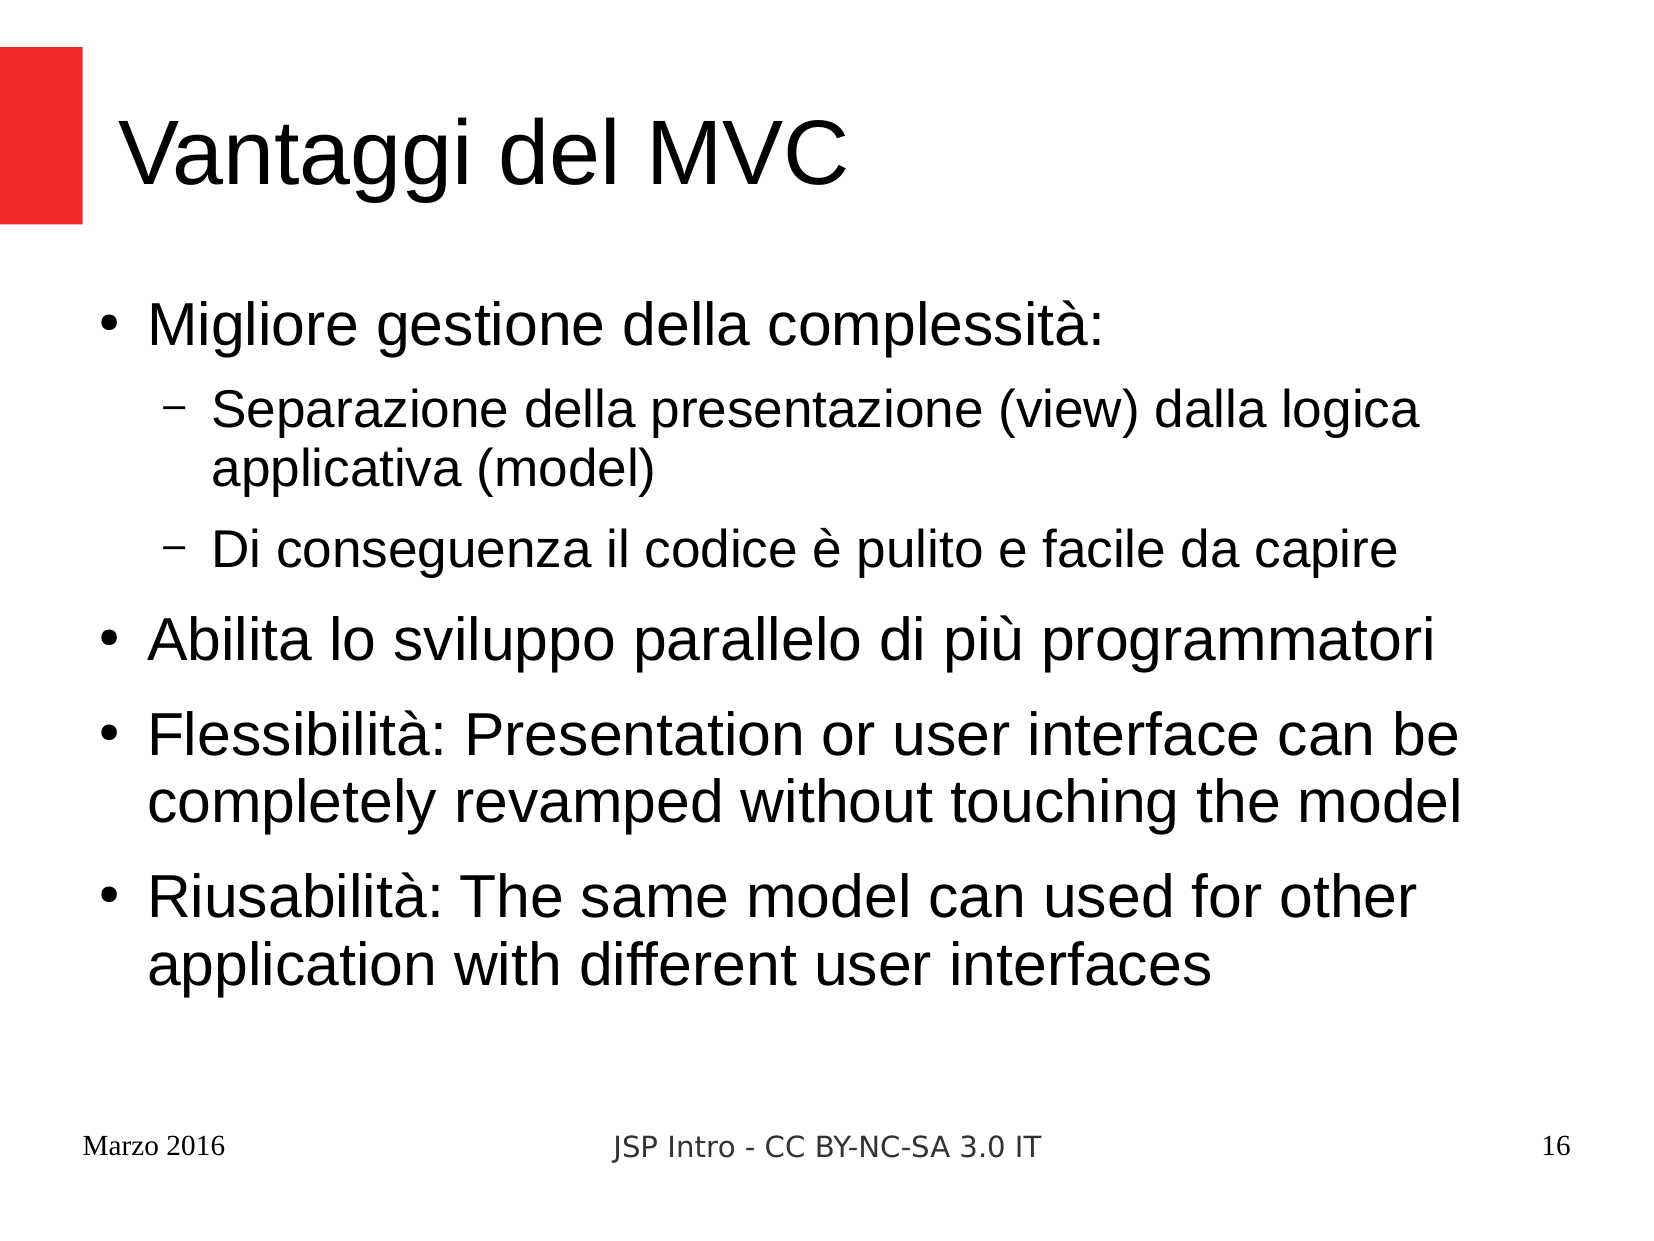

# Vantaggi del MVC
Migliore gestione della complessità:
Separazione della presentazione (view) dalla logica applicativa (model)
Di conseguenza il codice è pulito e facile da capire
Abilita lo sviluppo parallelo di più programmatori
Flessibilità: Presentation or user interface can be completely revamped without touching the model
Riusabilità: The same model can used for other application with different user interfaces
Your Date Here
Your Footer Here
16